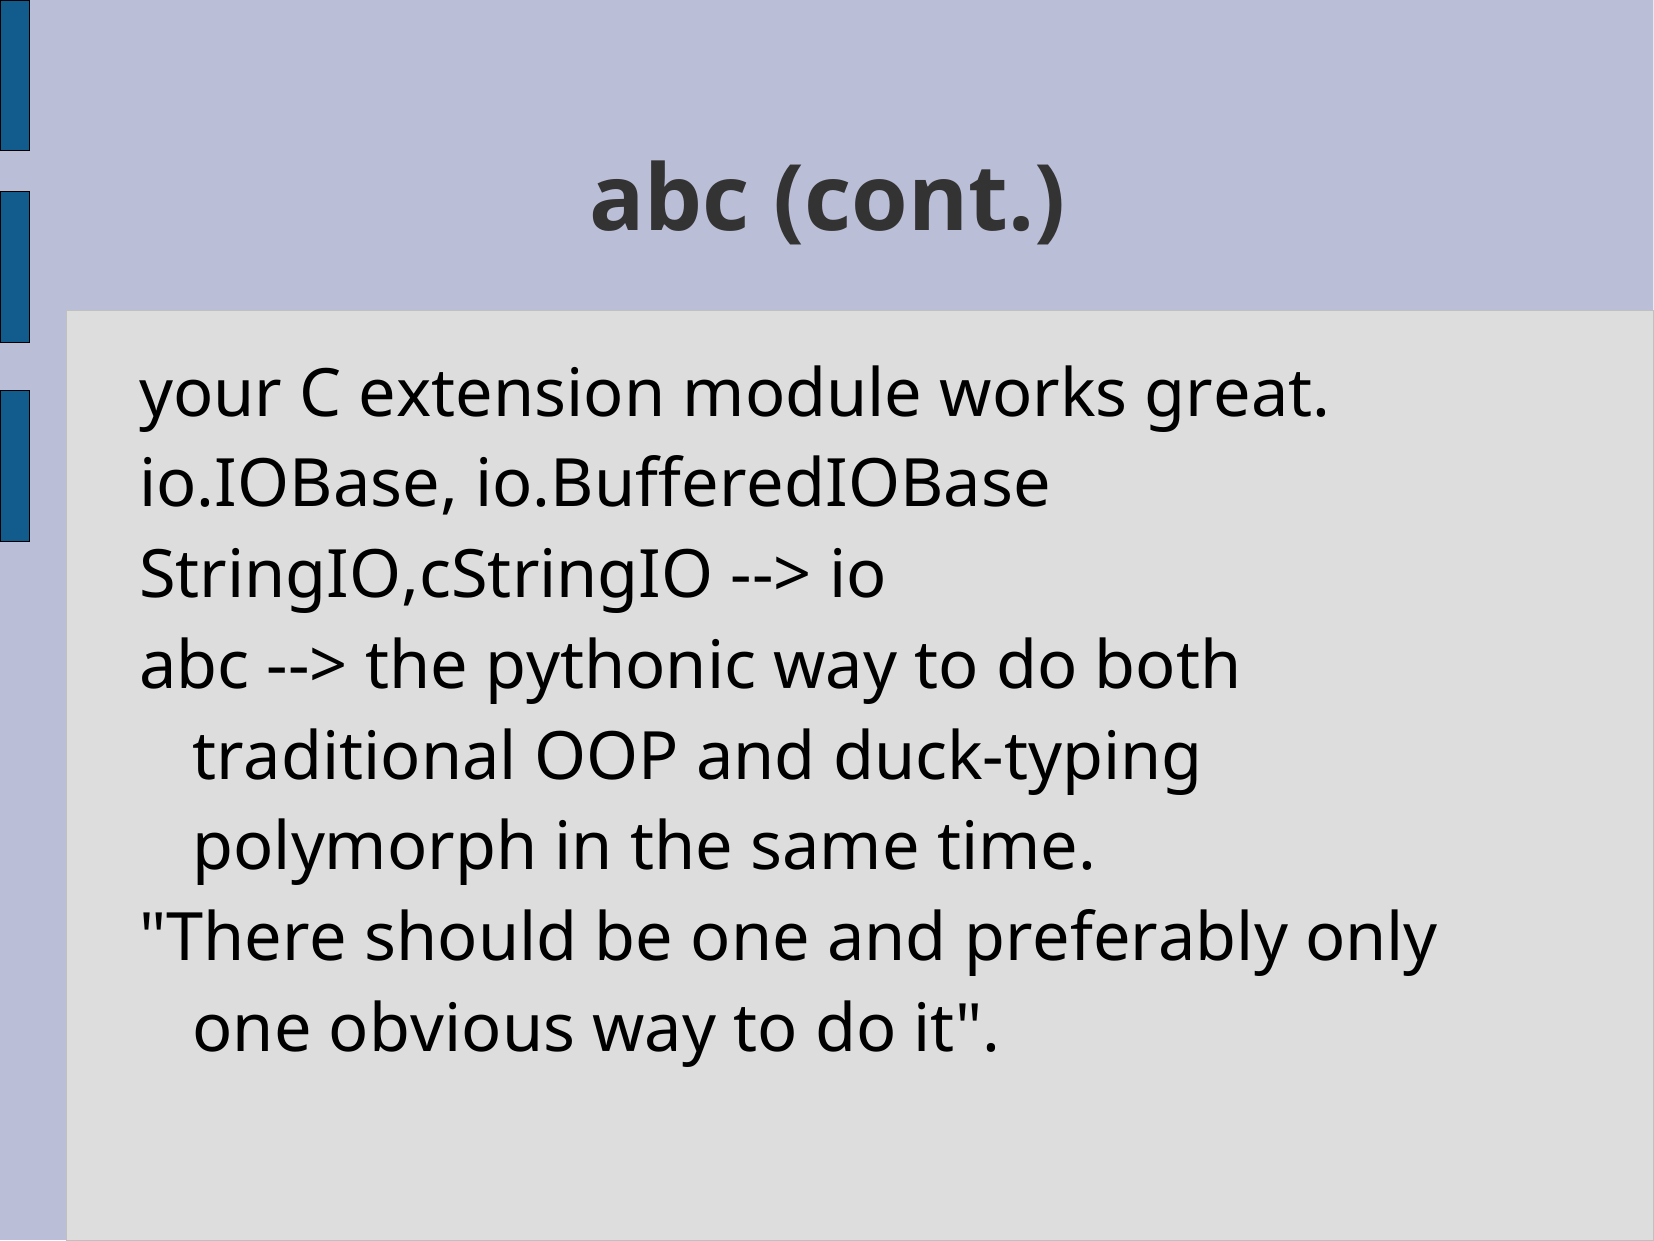

# abc (cont.)
your C extension module works great.
io.IOBase, io.BufferedIOBase
StringIO,cStringIO --> io
abc --> the pythonic way to do both traditional OOP and duck-typing polymorph in the same time.
"There should be one and preferably only one obvious way to do it".